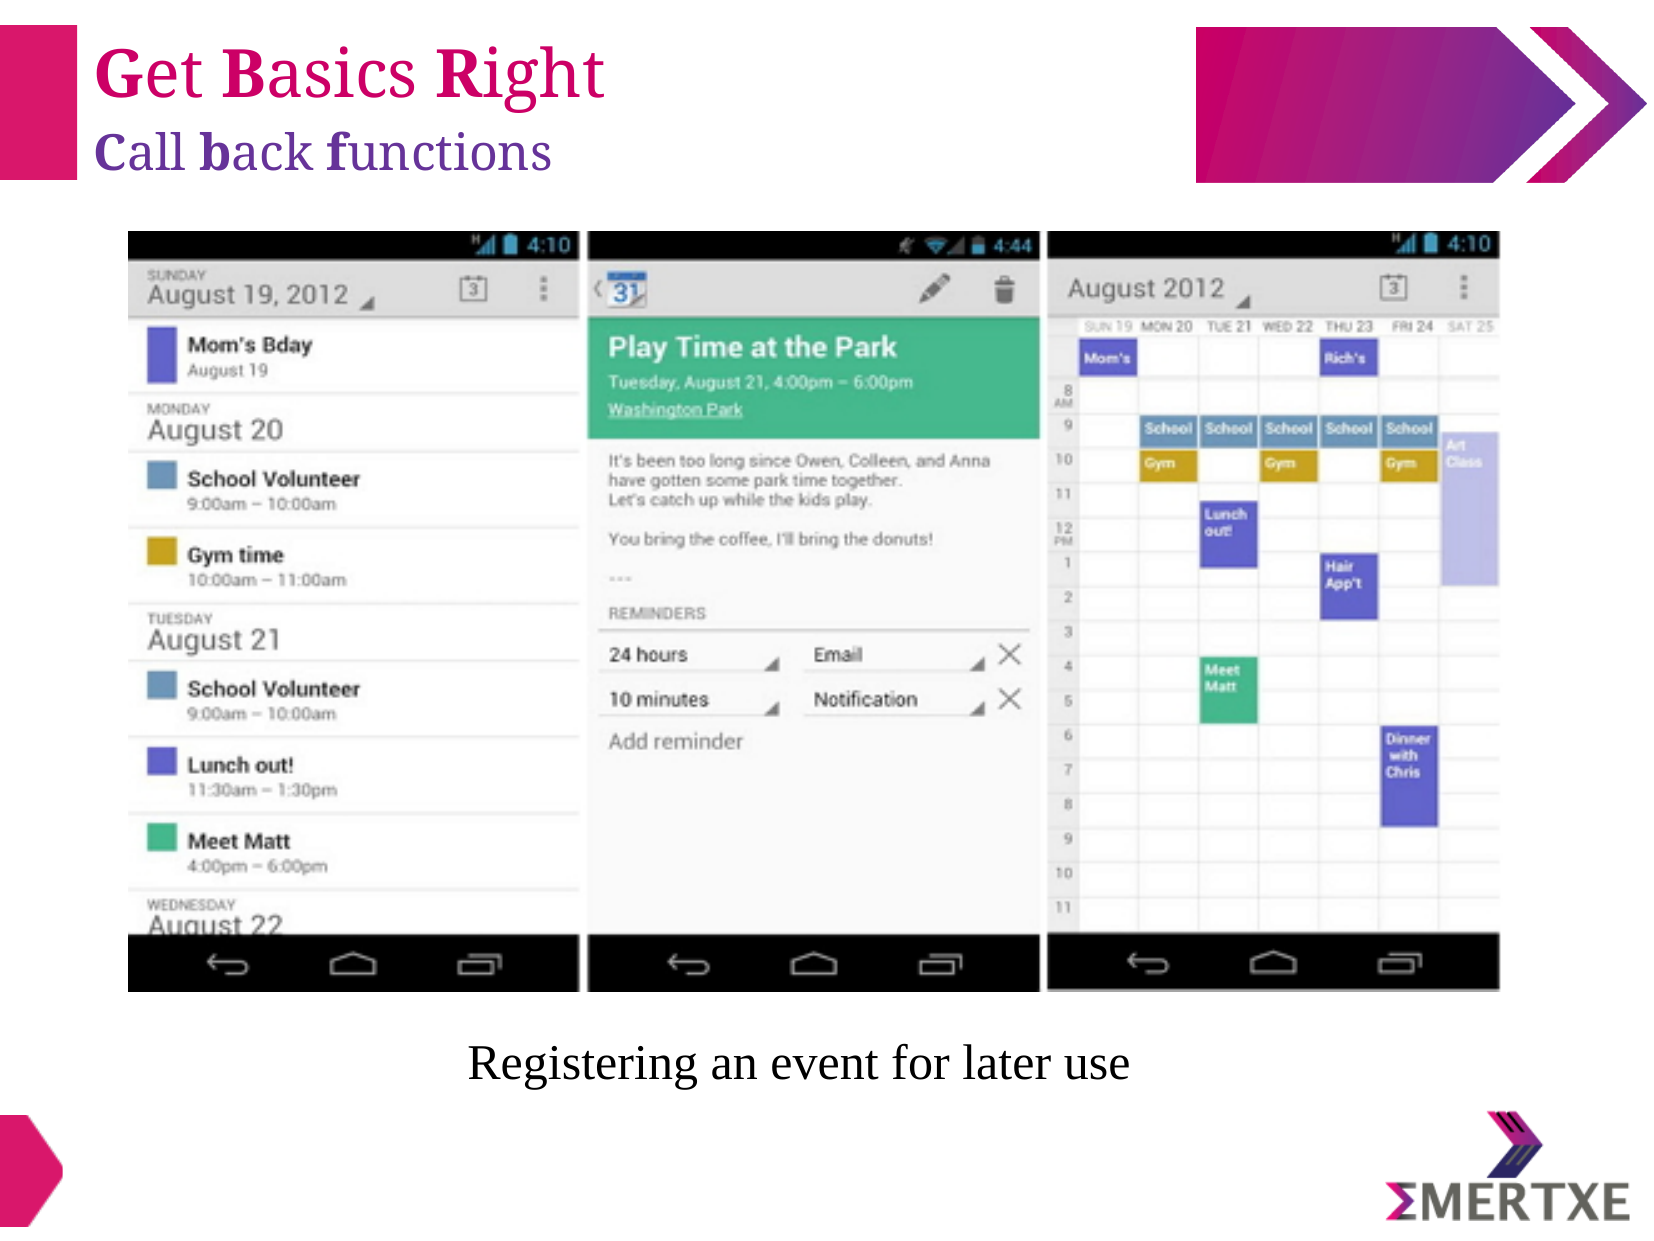

# Get Basics Right Call back functions
Registering an event for later use